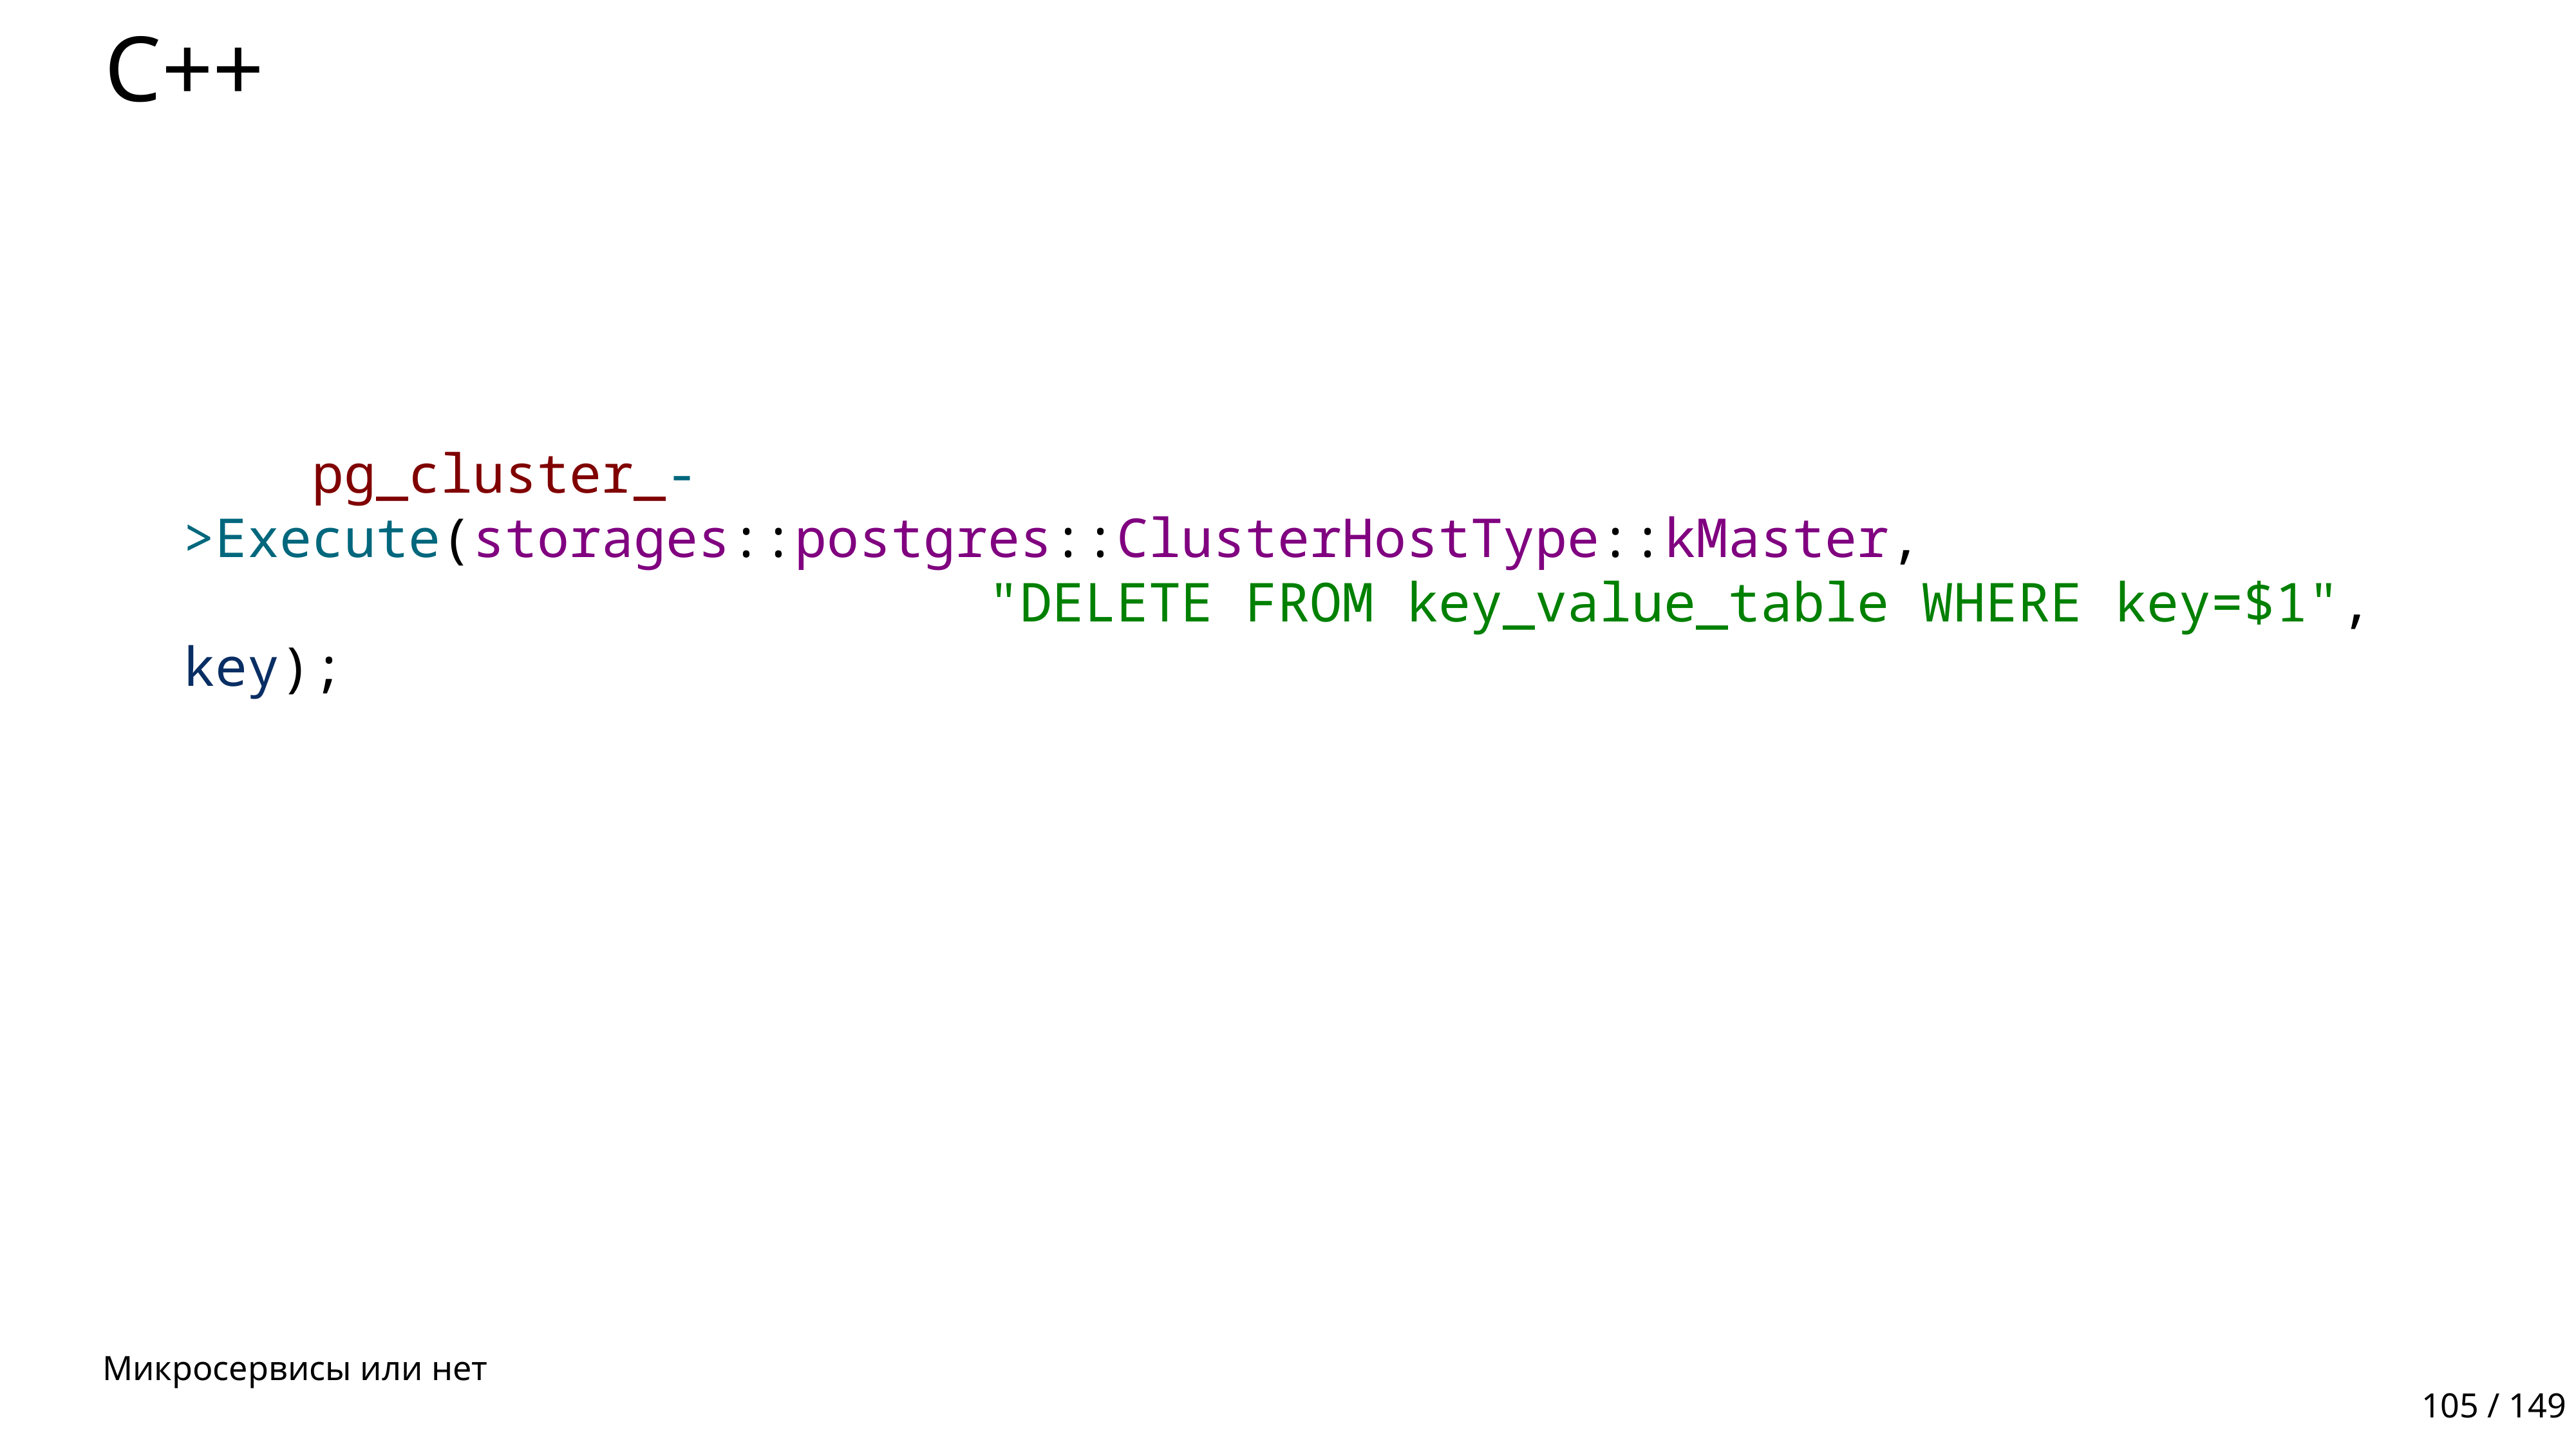

С++
 pg_cluster_->Execute(storages::postgres::ClusterHostType::kMaster,
 "DELETE FROM key_value_table WHERE key=$1", key);
# Микросервисы или нет